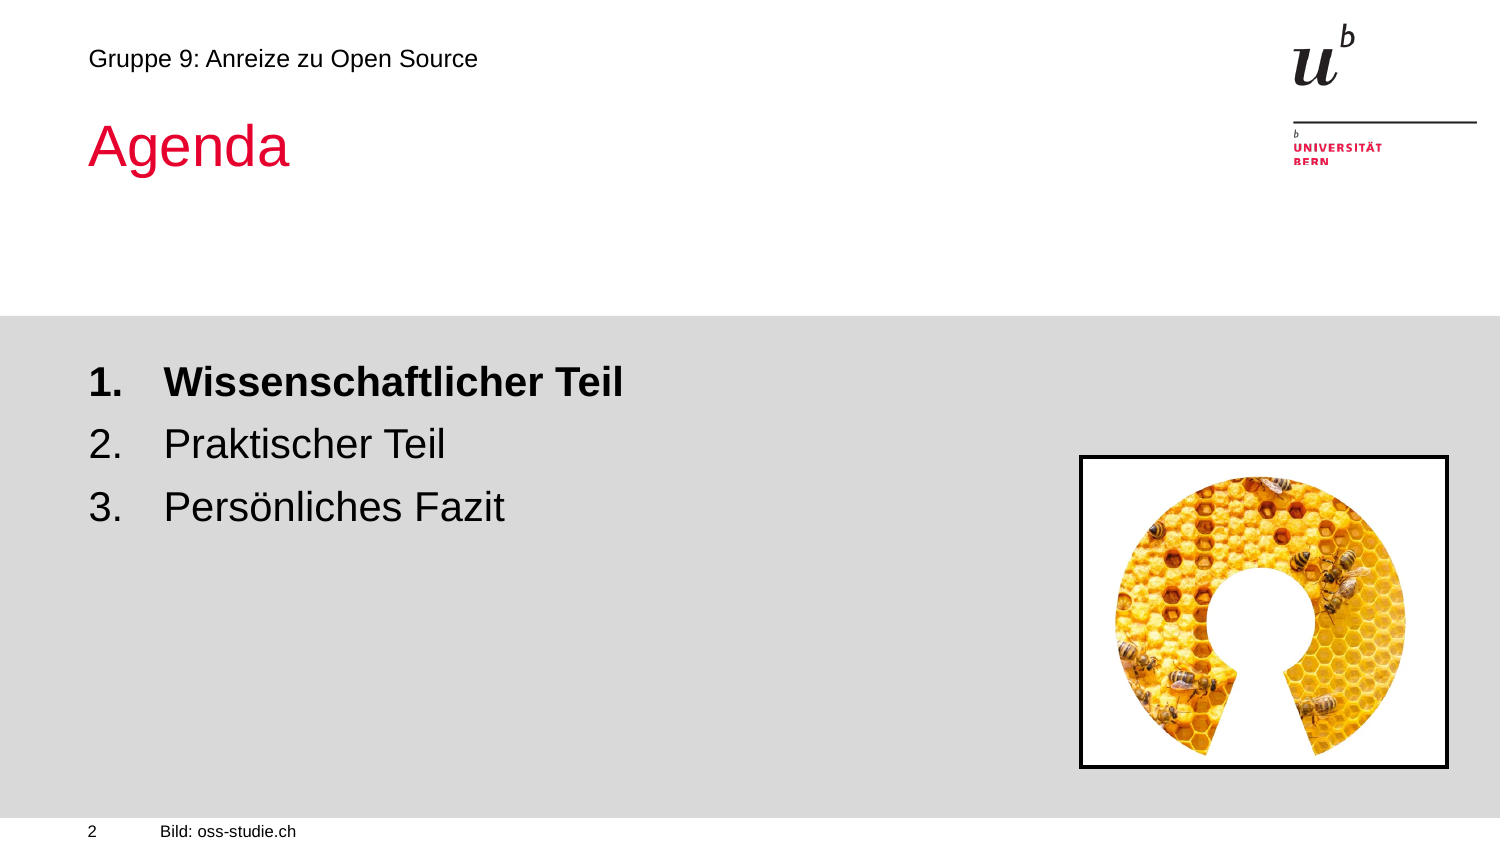

Agenda
Wissenschaftlicher Teil
Praktischer Teil
Persönliches Fazit
Bild: oss-studie.ch